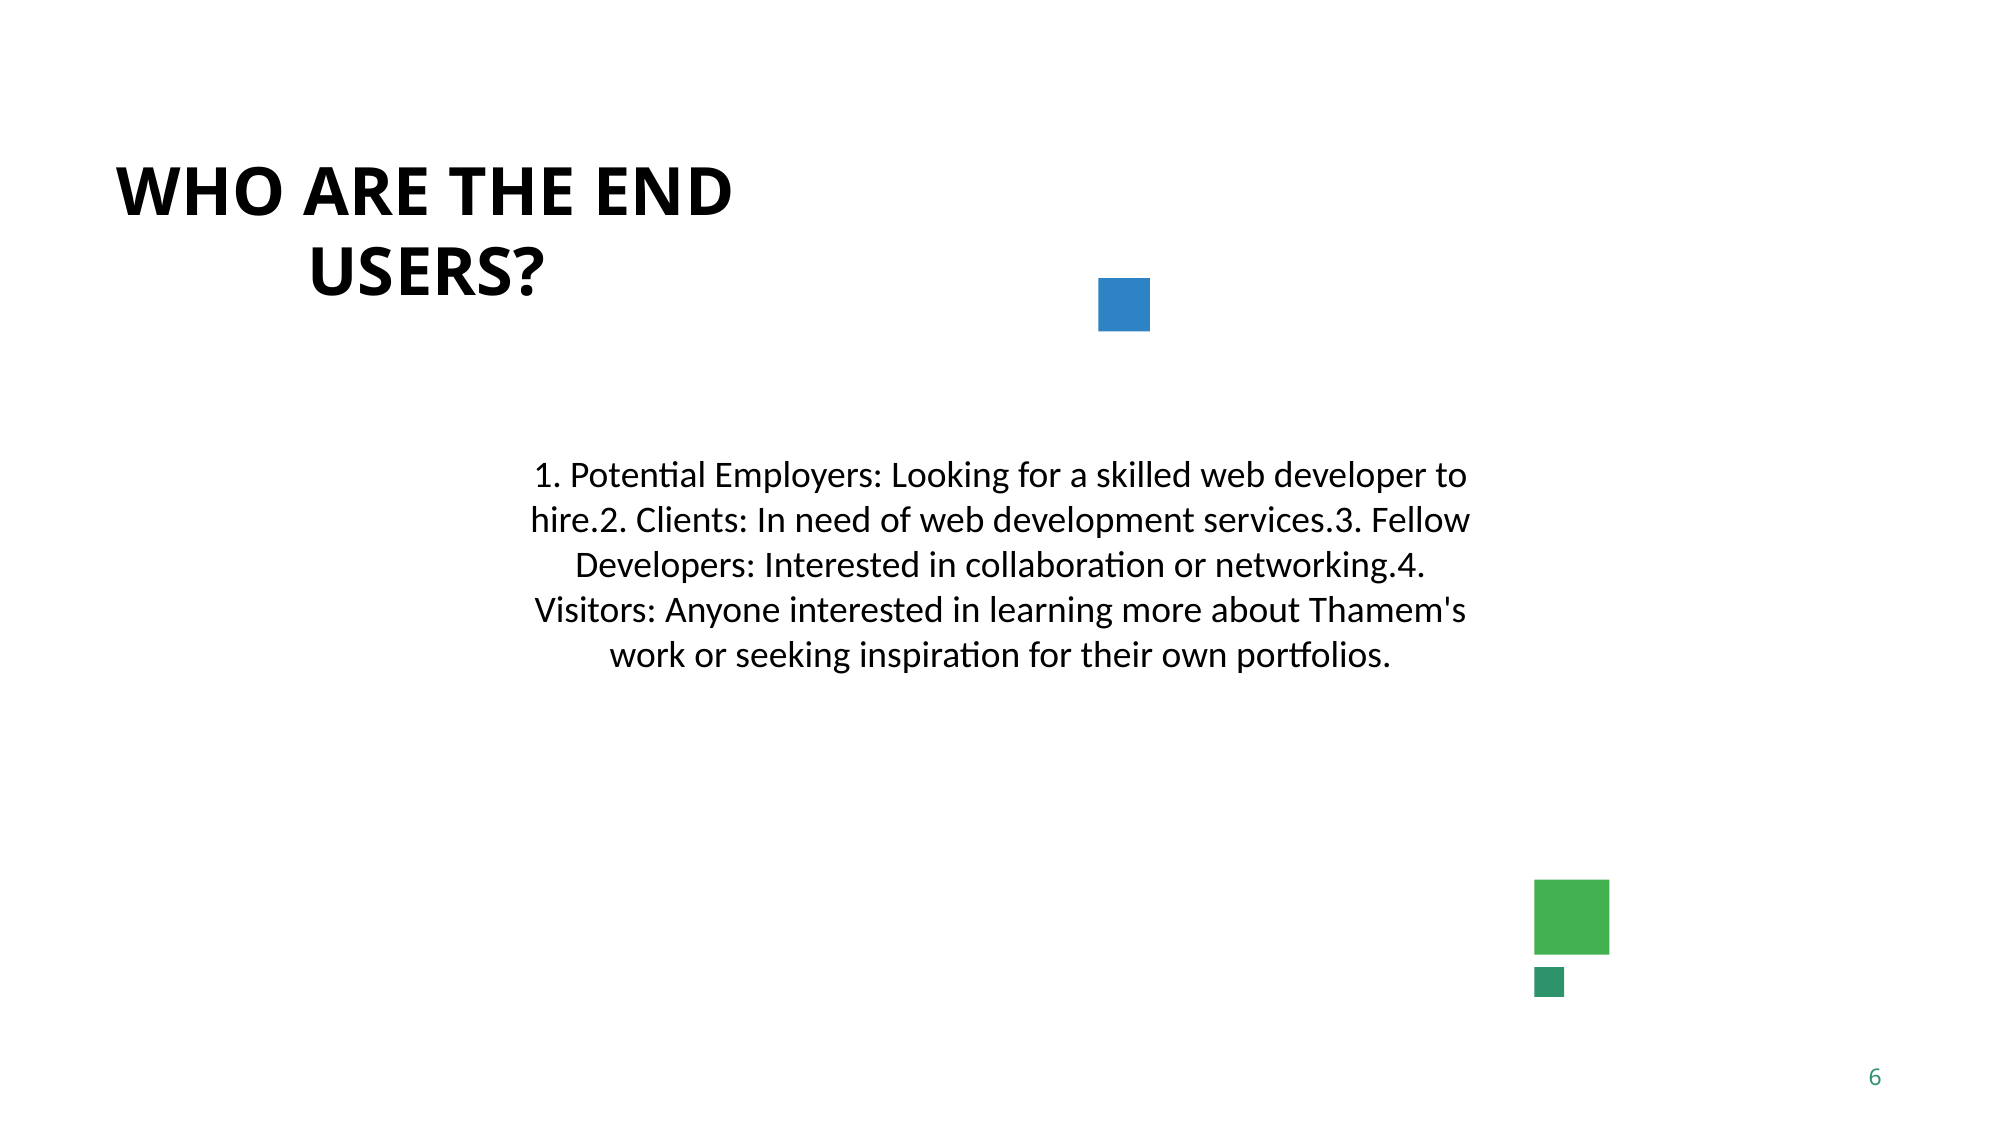

# WHO ARE THE END USERS?
1. Potential Employers: Looking for a skilled web developer to hire.2. Clients: In need of web development services.3. Fellow Developers: Interested in collaboration or networking.4. Visitors: Anyone interested in learning more about Thamem's work or seeking inspiration for their own portfolios.